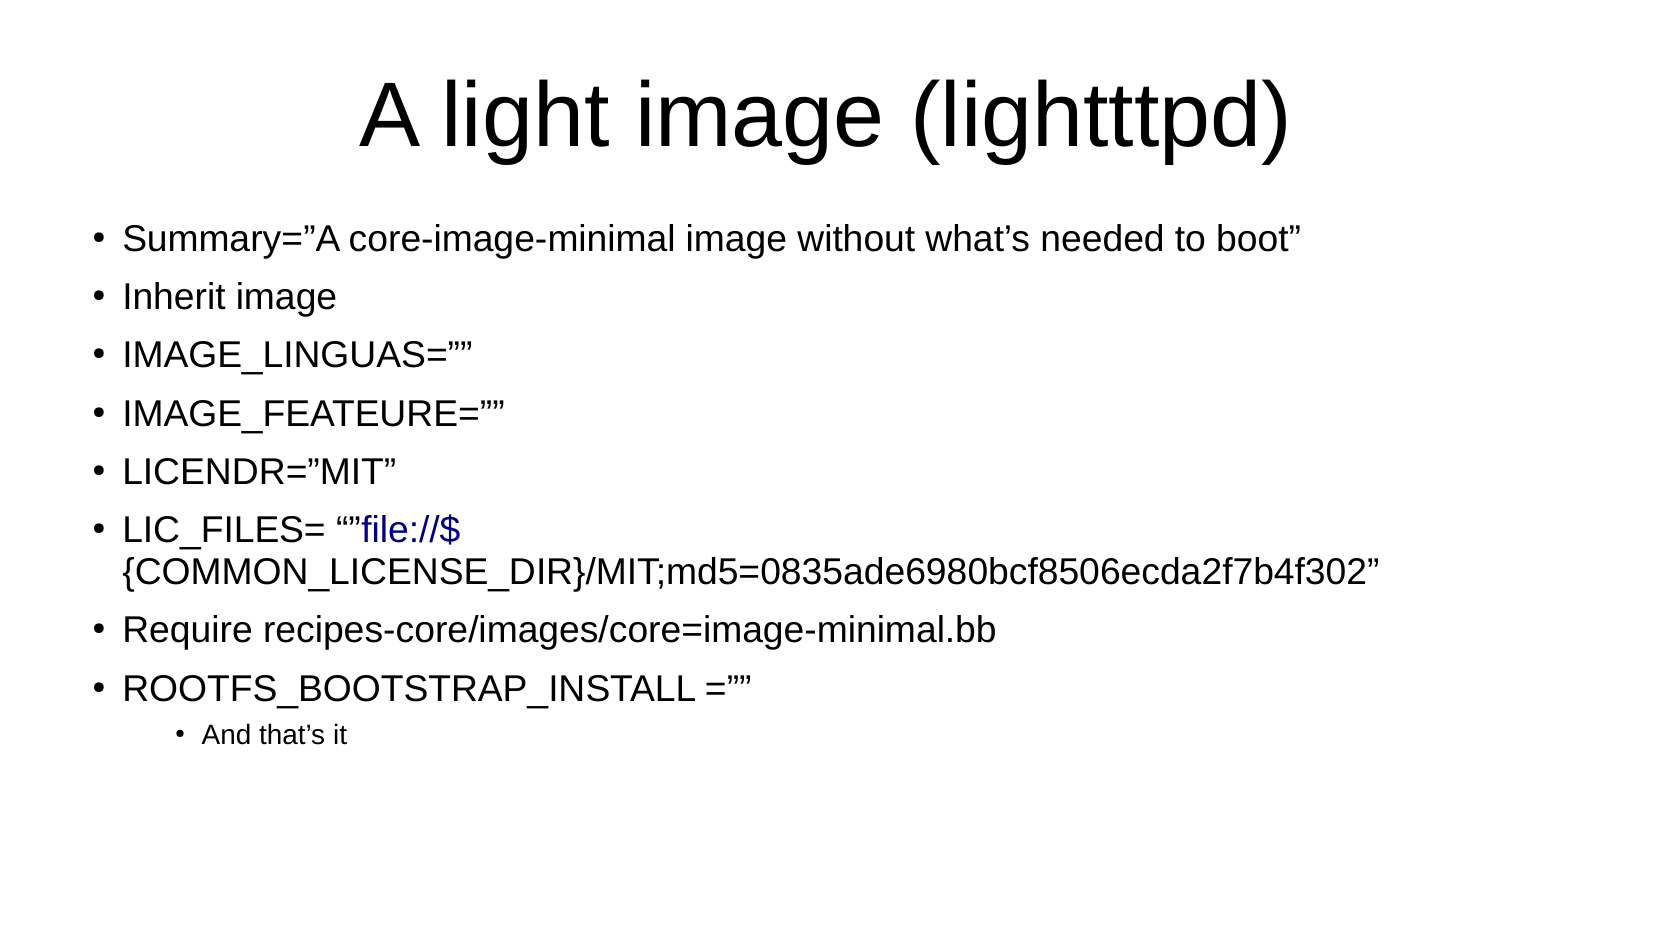

# A light image (lightttpd)
Summary=”A core-image-minimal image without what’s needed to boot”
Inherit image
IMAGE_LINGUAS=””
IMAGE_FEATEURE=””
LICENDR=”MIT”
LIC_FILES= “”file://${COMMON_LICENSE_DIR}/MIT;md5=0835ade6980bcf8506ecda2f7b4f302”
Require recipes-core/images/core=image-minimal.bb
ROOTFS_BOOTSTRAP_INSTALL =””
And that’s it